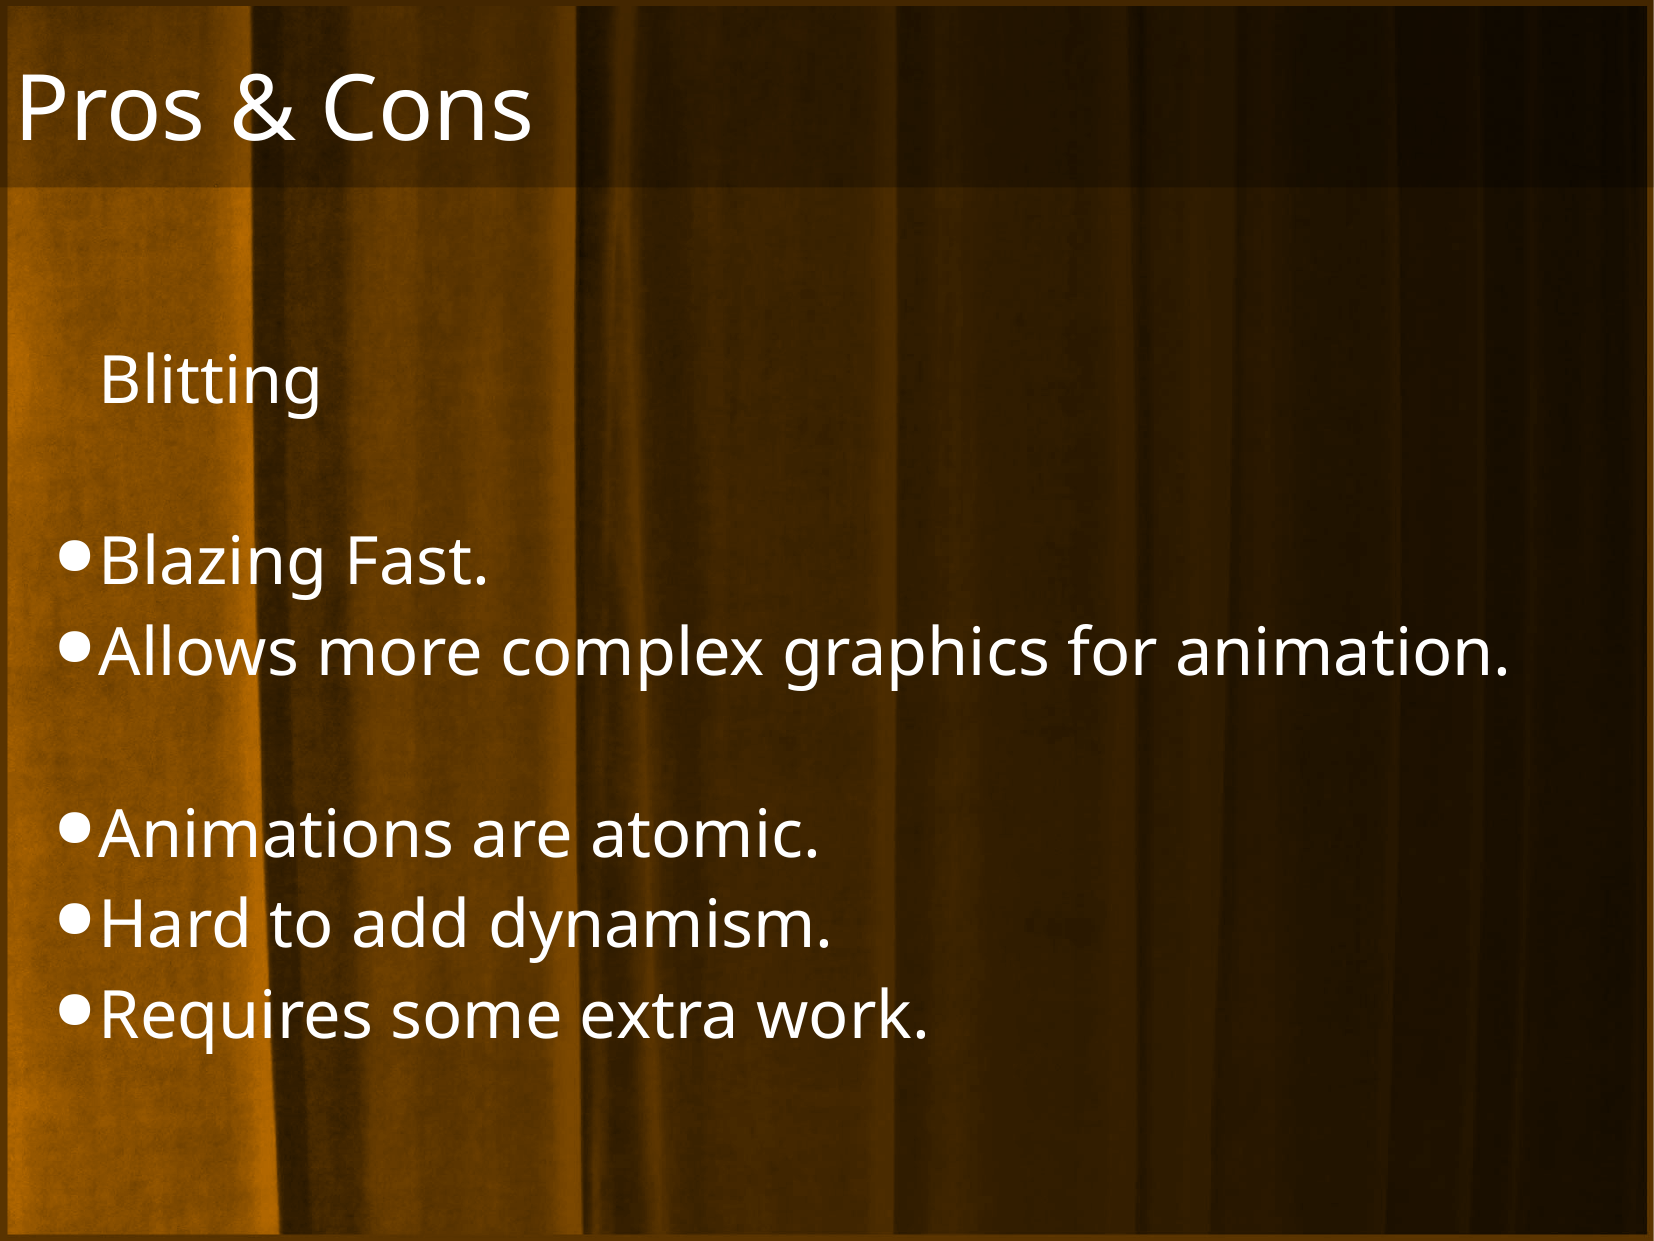

Pros & Cons
Blitting
Blazing Fast.
Allows more complex graphics for animation.
Animations are atomic.
Hard to add dynamism.
Requires some extra work.